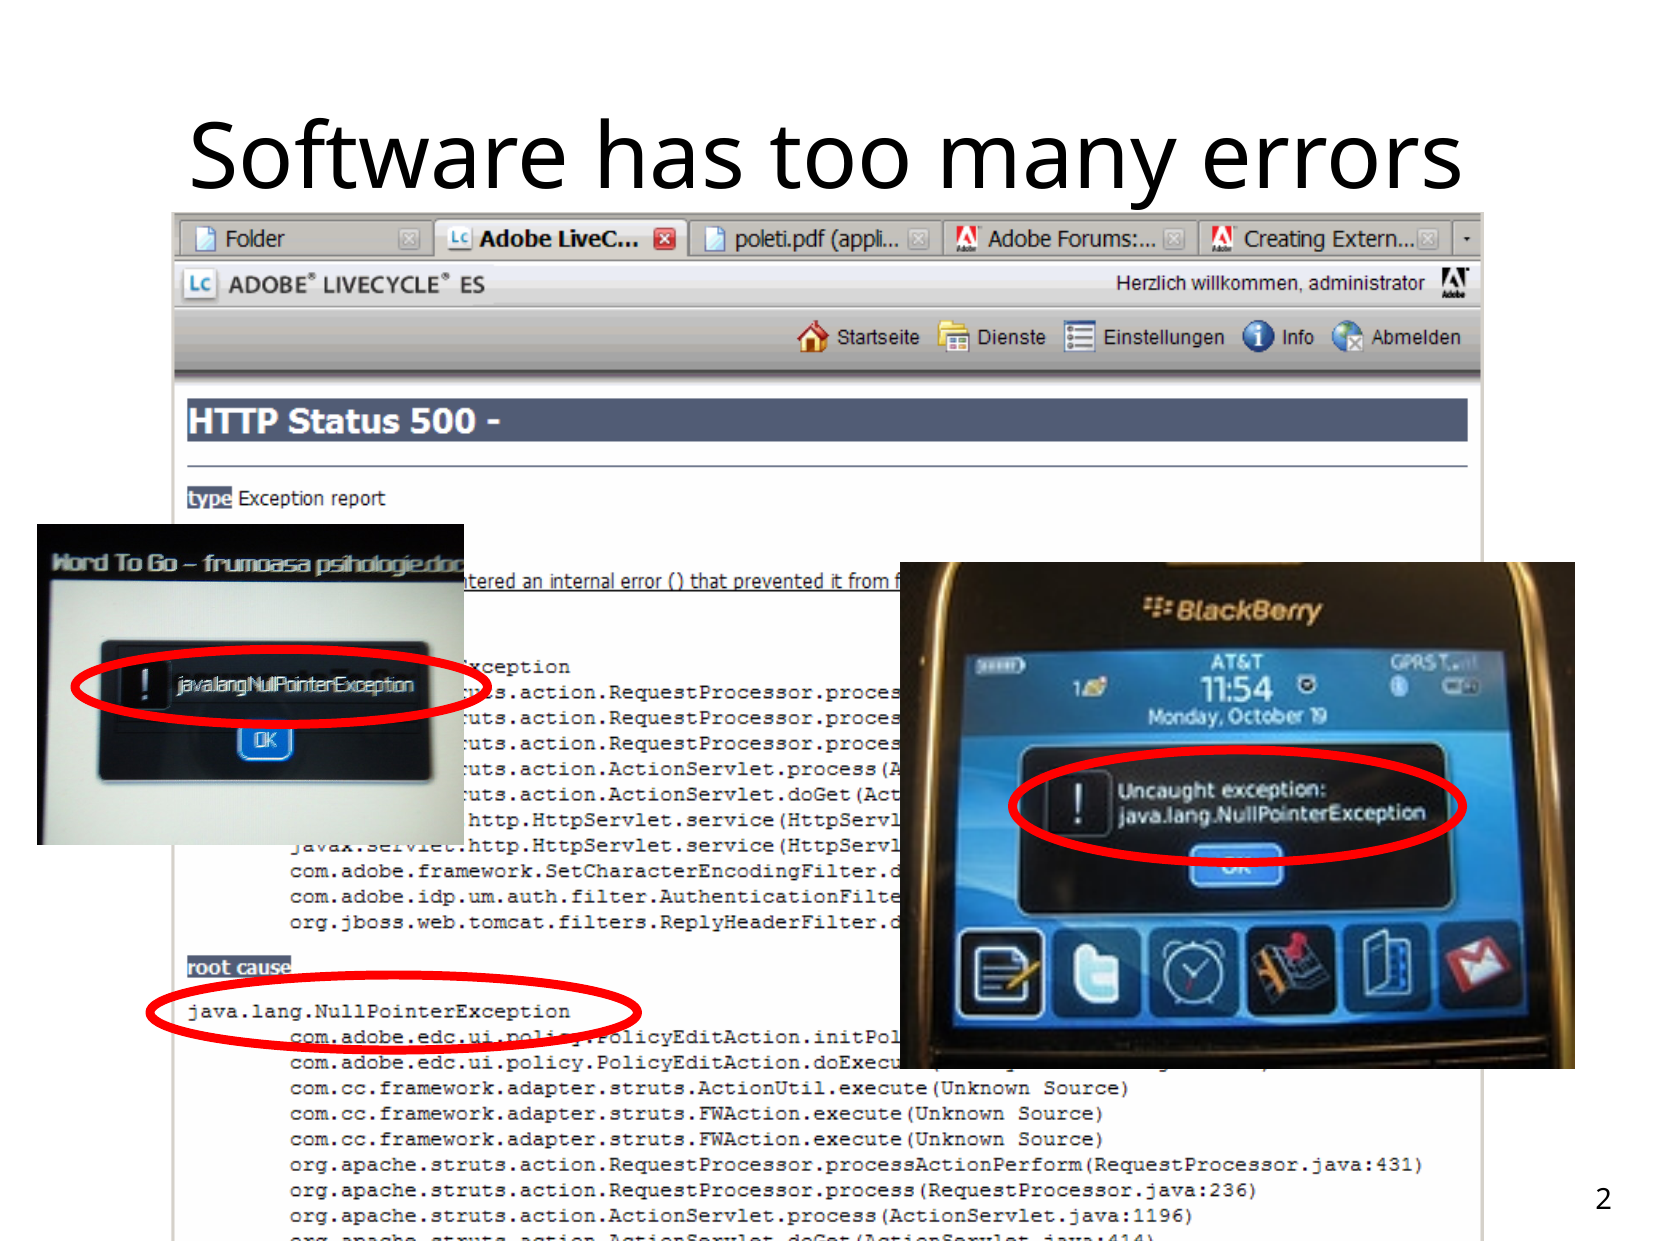

# Software has too many errors
2